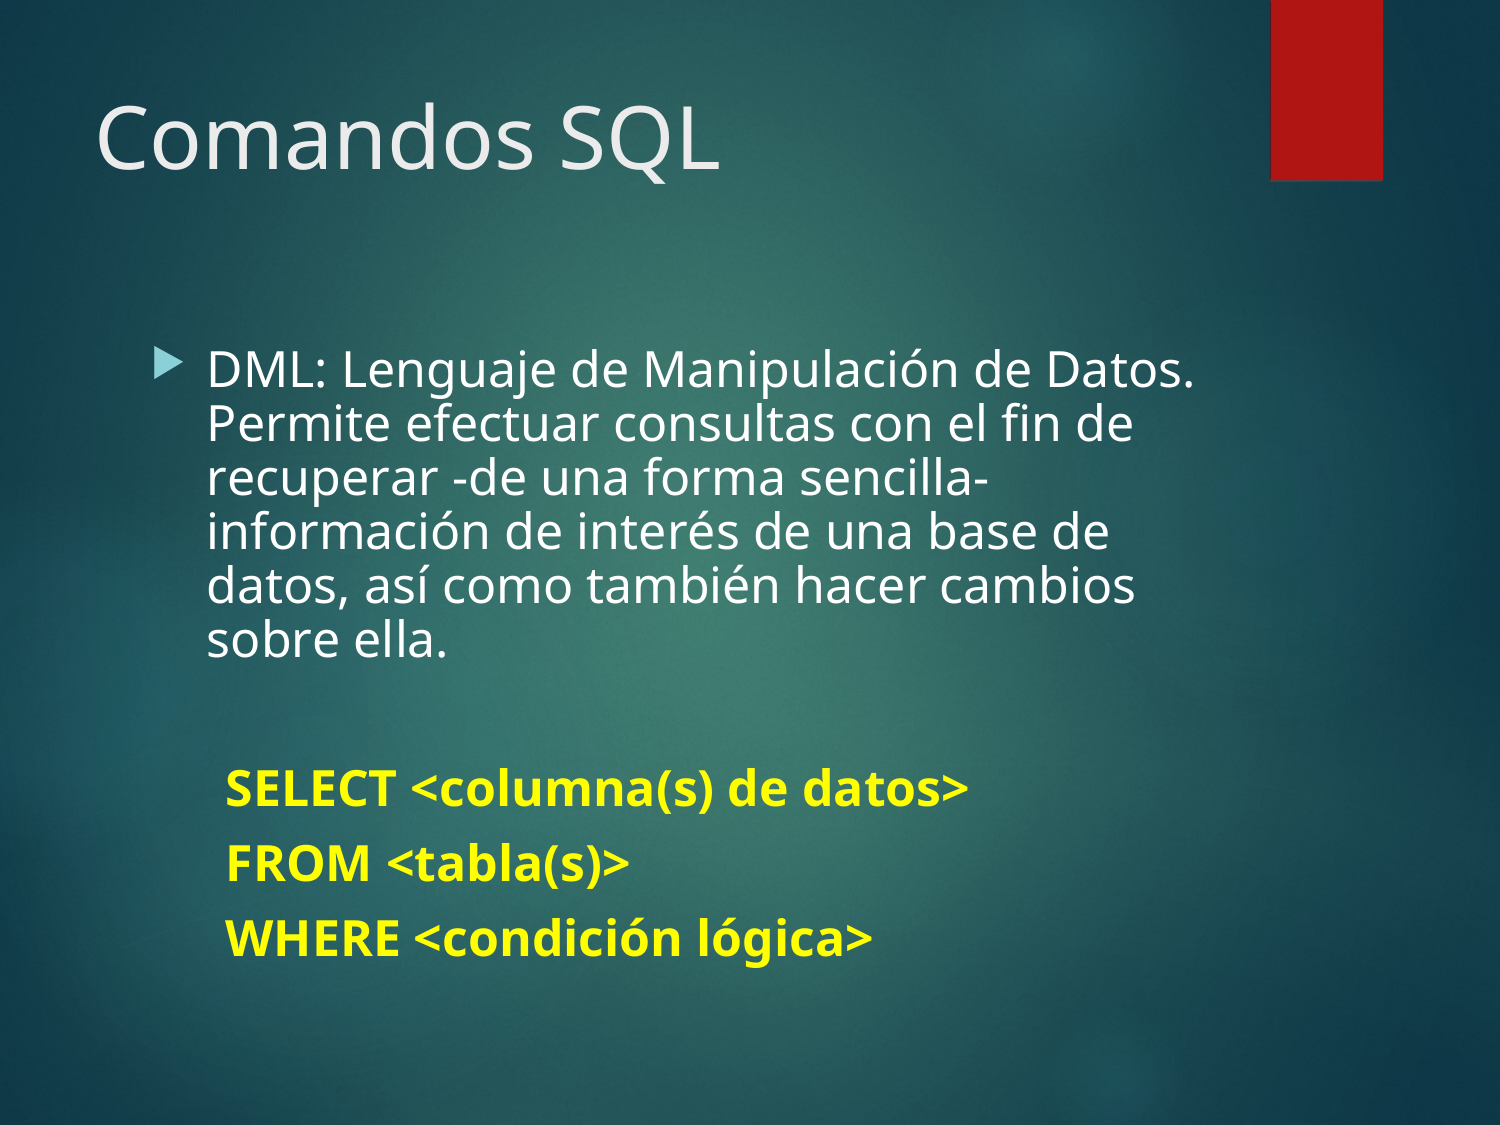

# Comandos SQL
DML: Lenguaje de Manipulación de Datos. Permite efectuar consultas con el fin de recuperar -de una forma sencilla- información de interés de una base de datos, así como también hacer cambios sobre ella.
SELECT <columna(s) de datos>
FROM <tabla(s)>
WHERE <condición lógica>